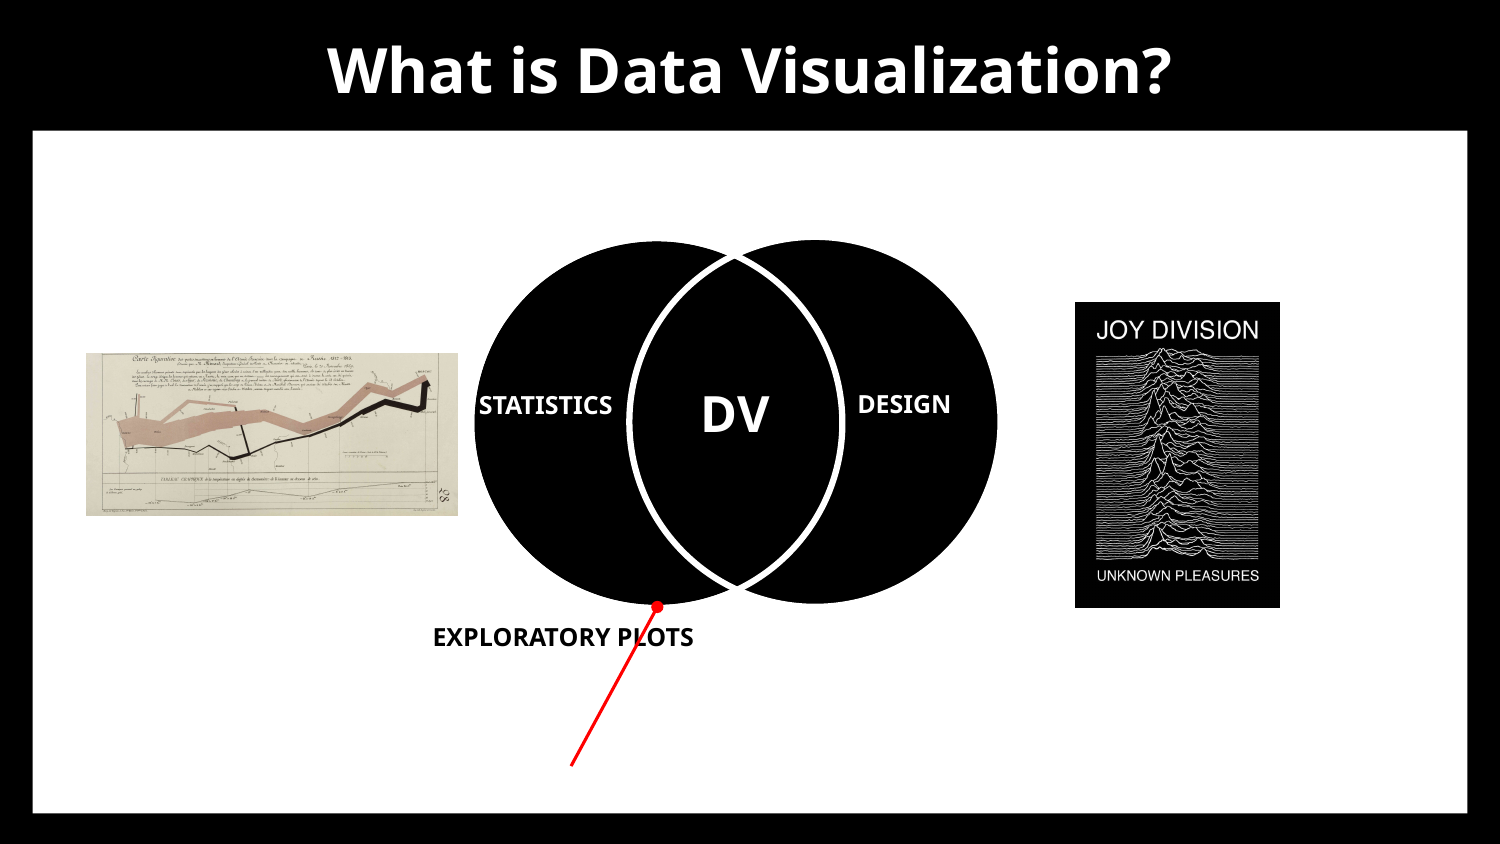

What is Data Visualization?
DV
DESIGN
STATISTICS
EXPLORATORY PLOTS